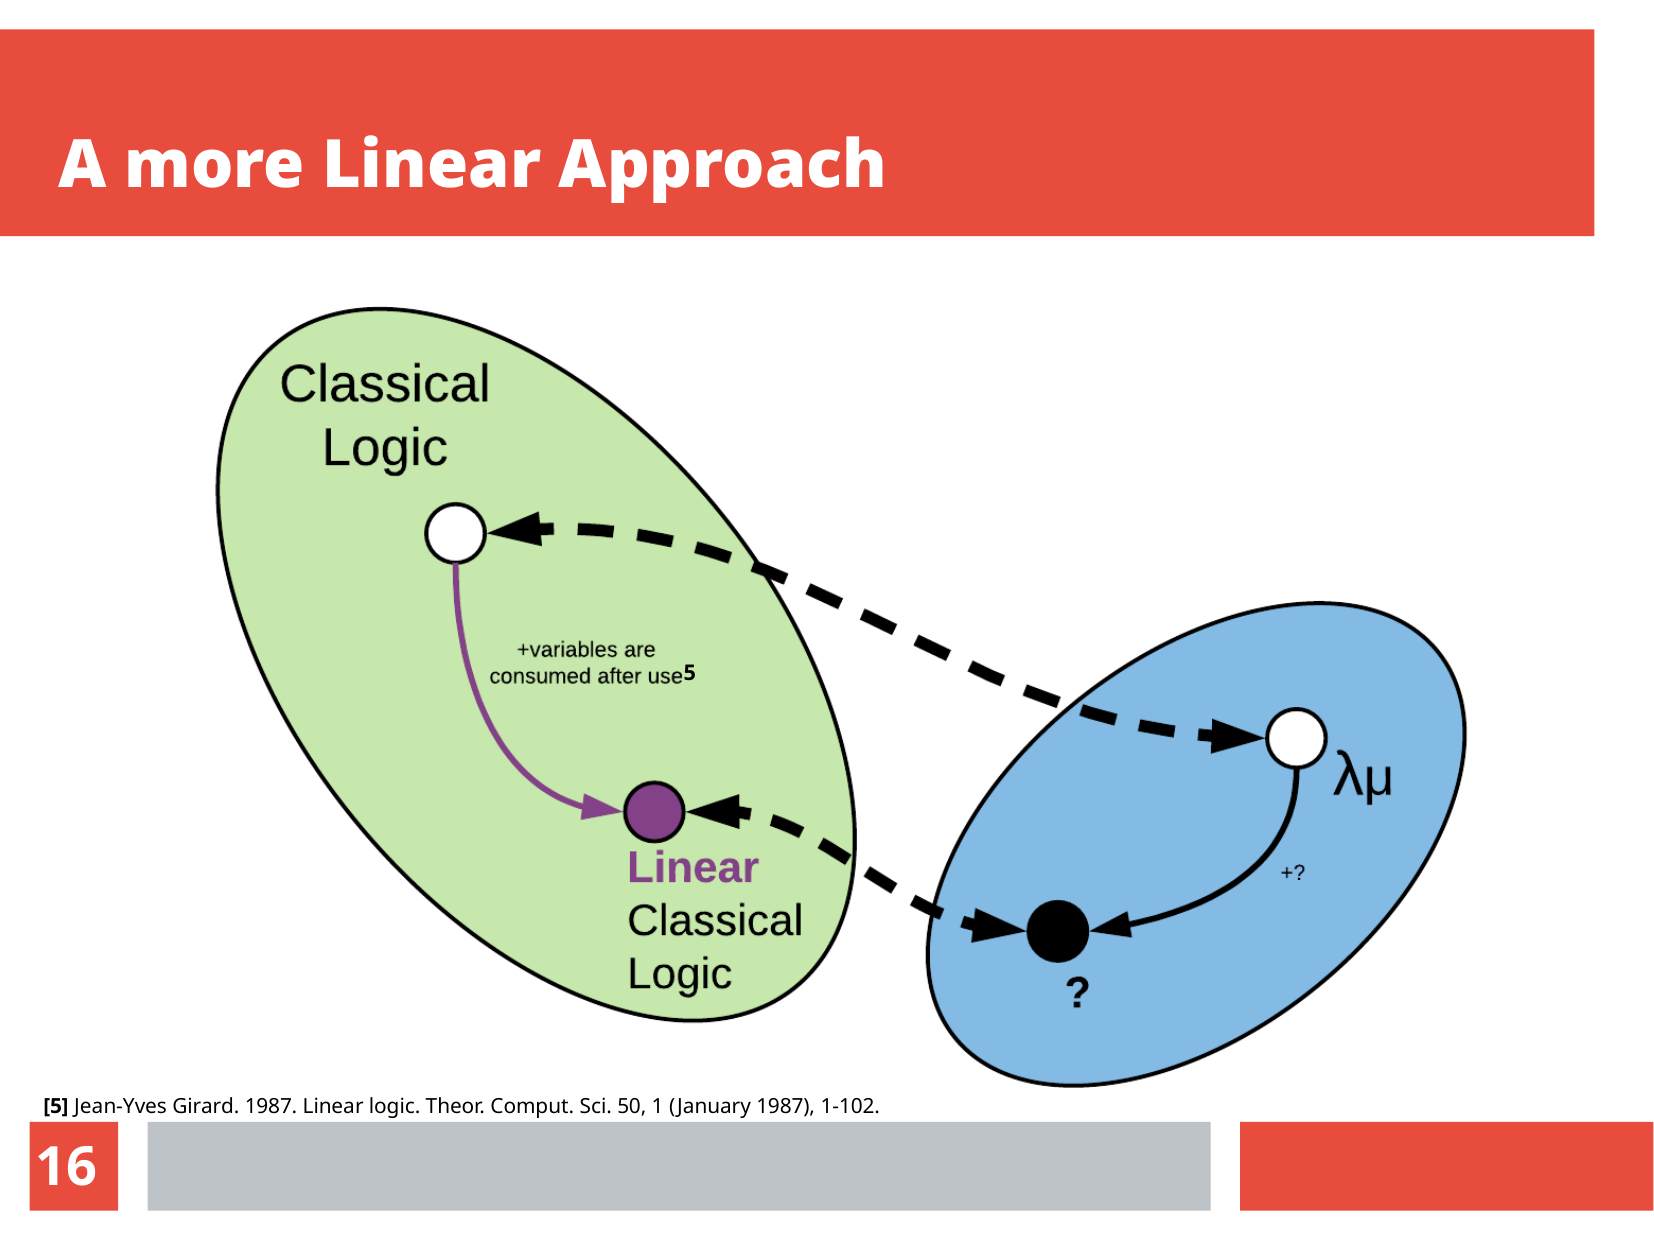

# A more Linear Approach
5
[5] Jean-Yves Girard. 1987. Linear logic. Theor. Comput. Sci. 50, 1 (January 1987), 1-102.
16
33